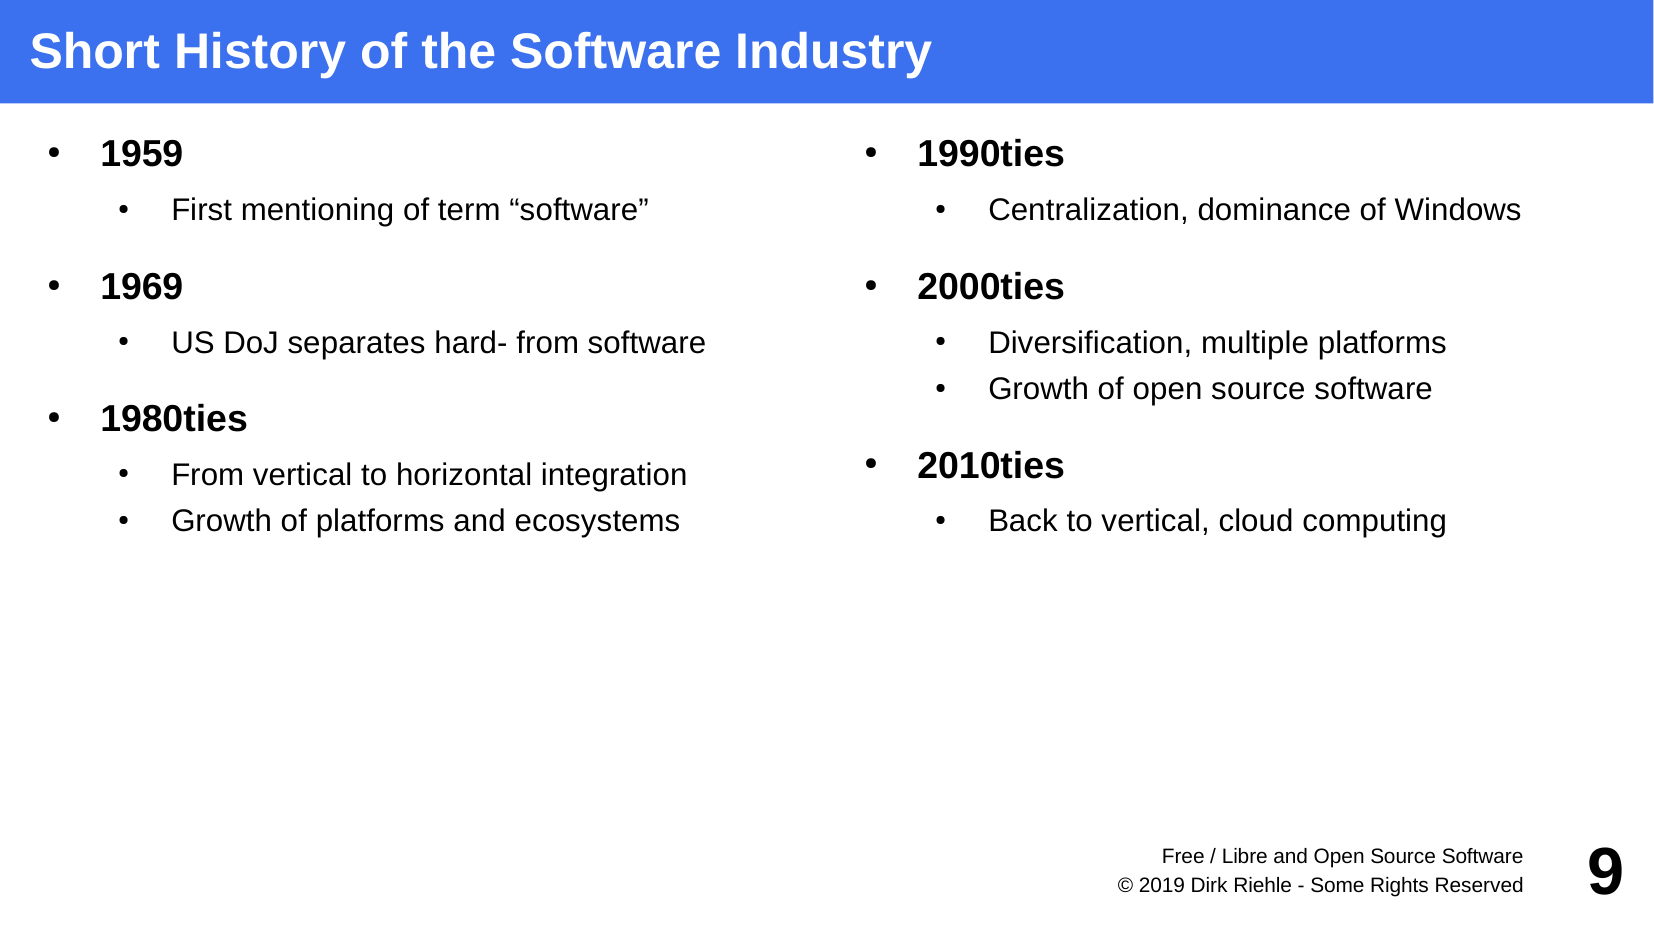

# Short History of the Software Industry
1959
First mentioning of term “software”
1969
US DoJ separates hard- from software
1980ties
From vertical to horizontal integration
Growth of platforms and ecosystems
1990ties
Centralization, dominance of Windows
2000ties
Diversification, multiple platforms
Growth of open source software
2010ties
Back to vertical, cloud computing
Free / Libre and Open Source Software
9
© 2019 Dirk Riehle - Some Rights Reserved